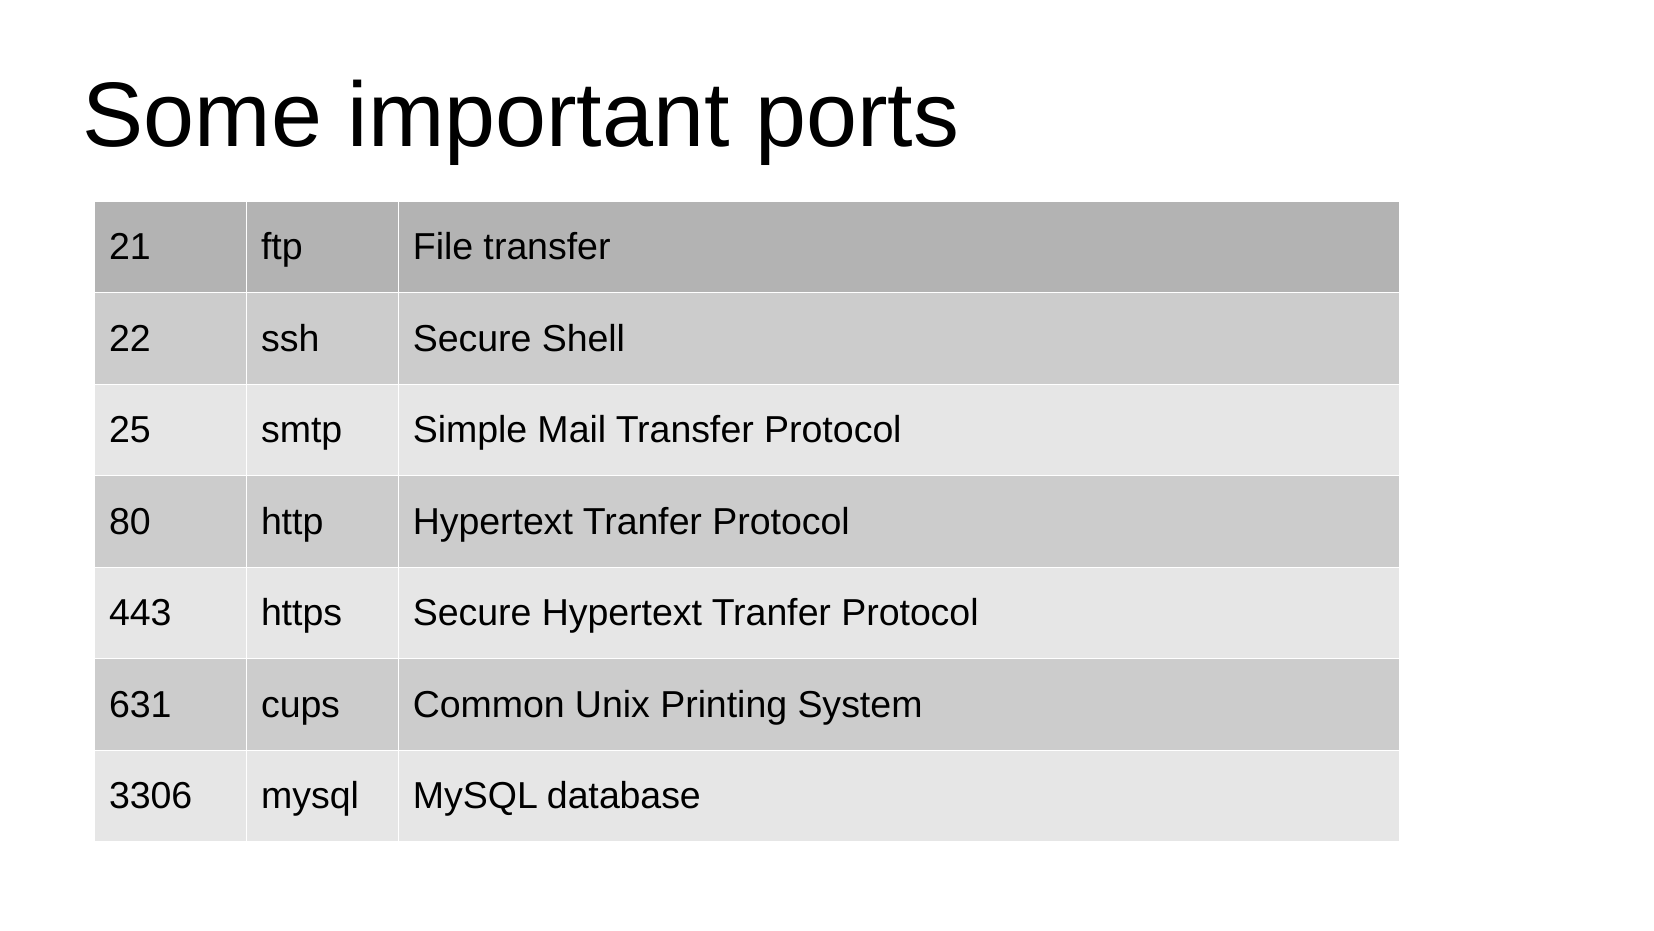

# Some important ports
| 21 | ftp | File transfer |
| --- | --- | --- |
| 22 | ssh | Secure Shell |
| 25 | smtp | Simple Mail Transfer Protocol |
| 80 | http | Hypertext Tranfer Protocol |
| 443 | https | Secure Hypertext Tranfer Protocol |
| 631 | cups | Common Unix Printing System |
| 3306 | mysql | MySQL database |